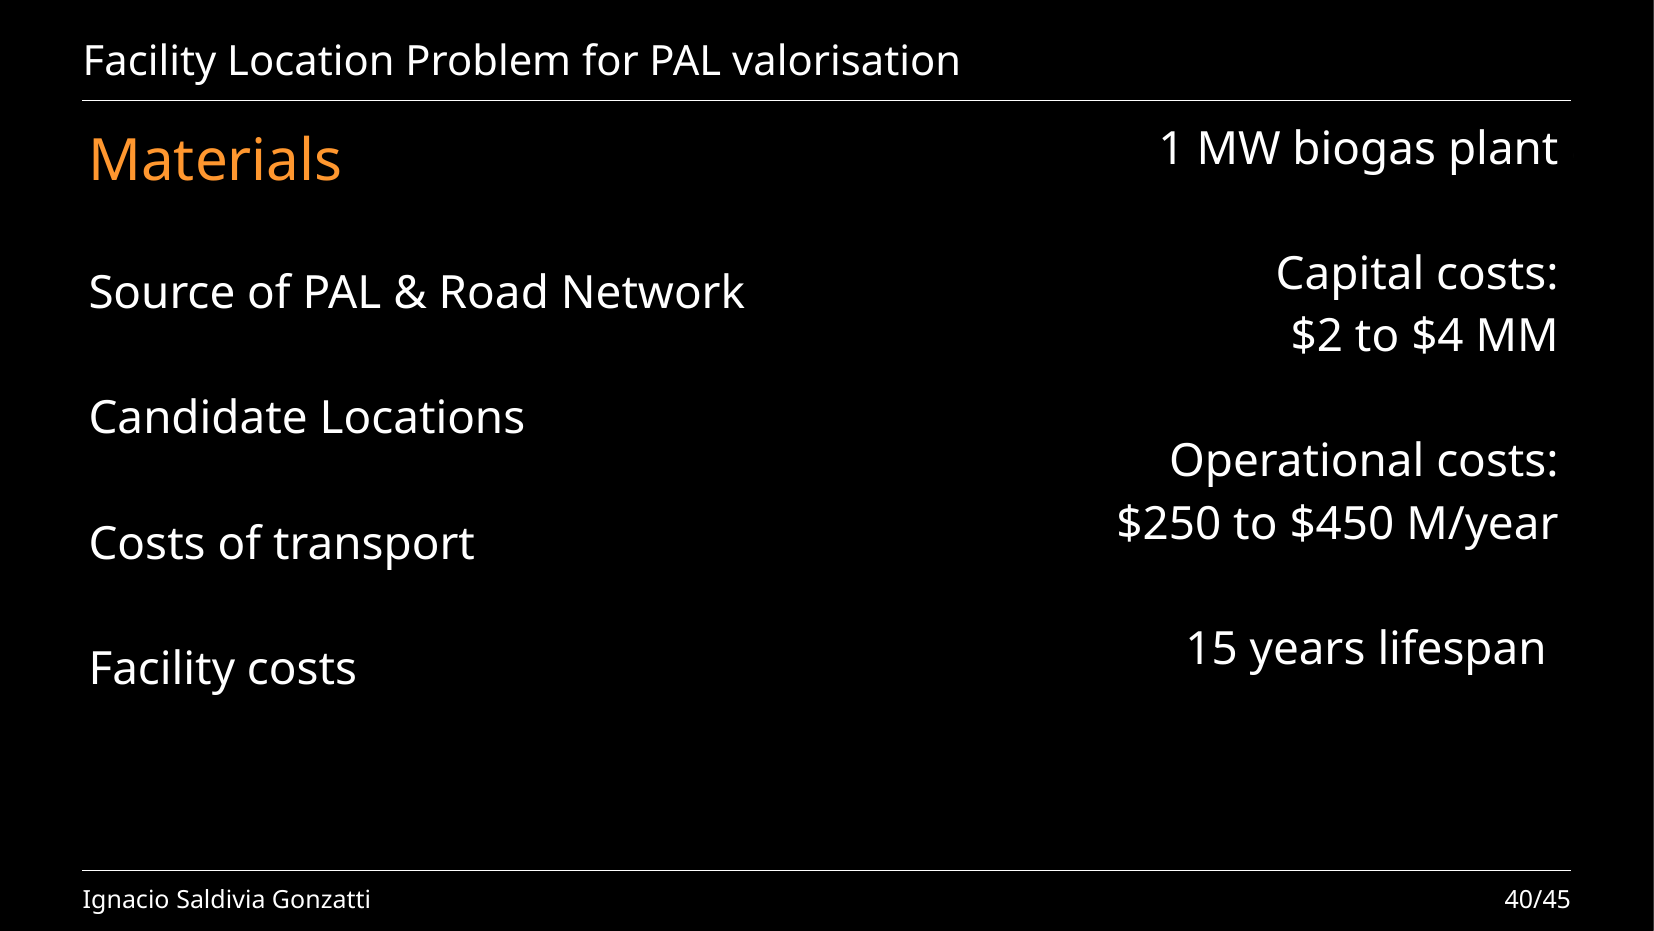

# Facility Location Problem for PAL valorisation
1 MW biogas plant
Capital costs:
$2 to $4 MM
Operational costs:
$250 to $450 M/year
15 years lifespan
$0.20 and $0.35
tonne-kilometre
Truck with a load capacity of 8 tonnes
Planning rules (zoning) is ideal
But no data
Restrict candidates to
500 accessible locations
Materials
Source of PAL & Road Network
Candidate Locations
Costs of transport
Facility costs
Ignacio Saldivia Gonzatti
40